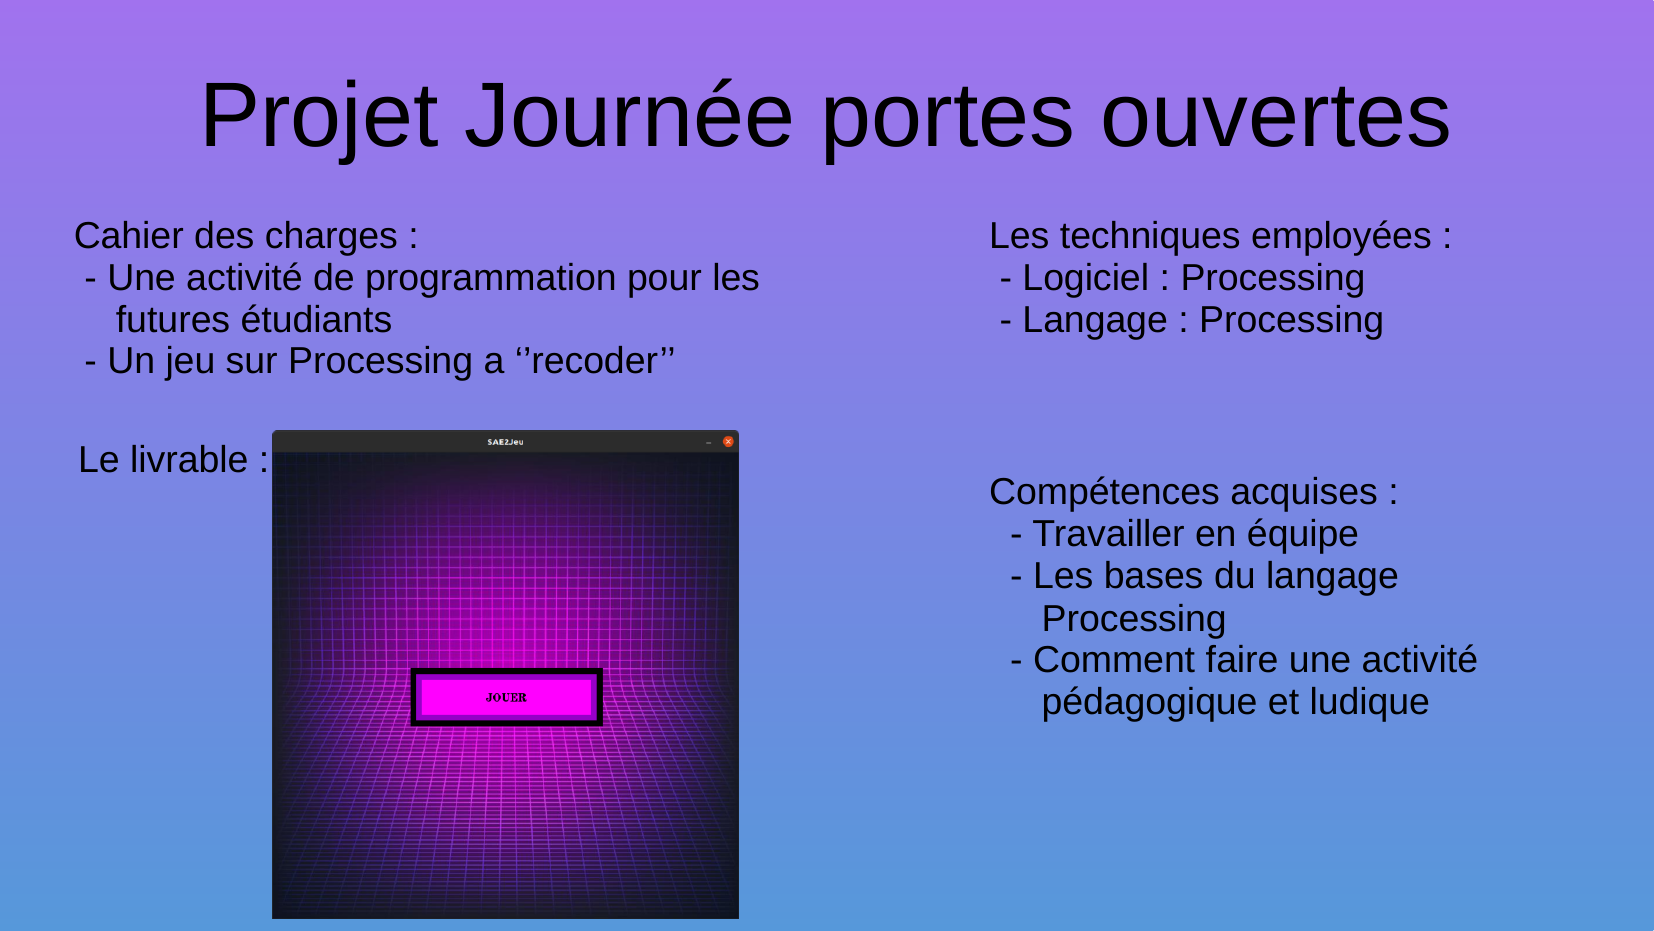

# Projet Journée portes ouvertes
Cahier des charges :
 - Une activité de programmation pour les
 futures étudiants
 - Un jeu sur Processing a ‘’recoder’’
Les techniques employées :
 - Logiciel : Processing
 - Langage : Processing
Le livrable :
Compétences acquises :
 - Travailler en équipe
 - Les bases du langage
 Processing
 - Comment faire une activité
 pédagogique et ludique